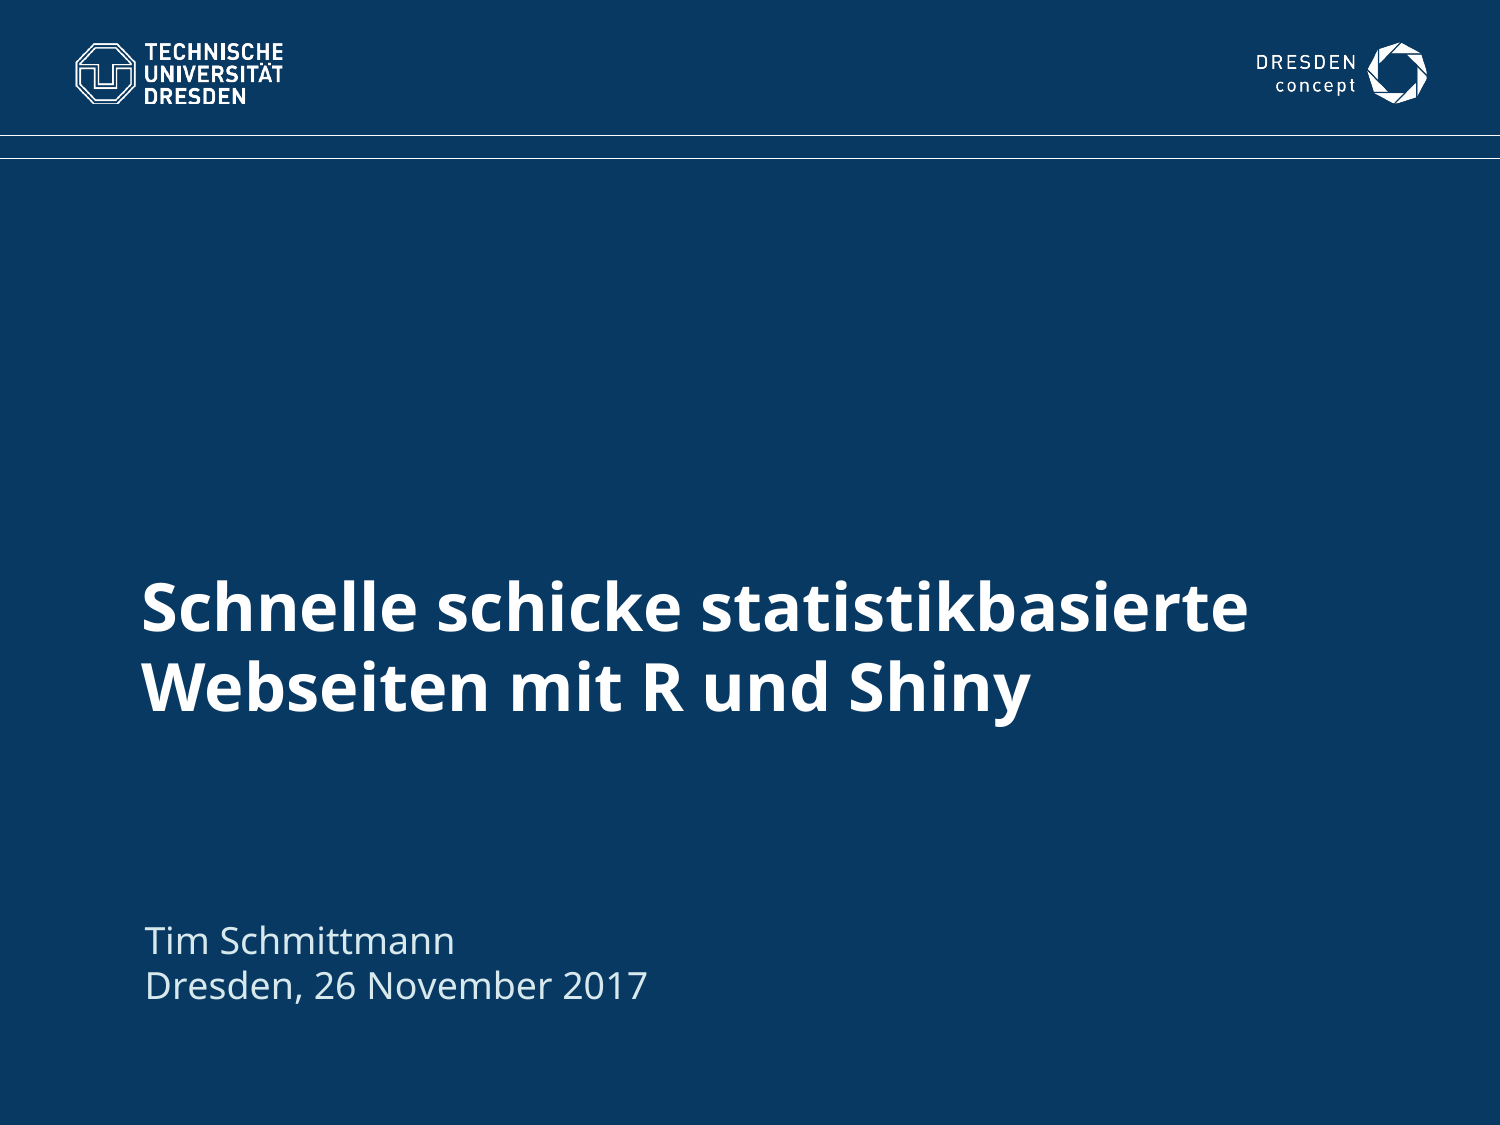

Schnelle schicke statistikbasierte Webseiten mit R und Shiny
#
Tim Schmittmann
Dresden, 26 November 2017